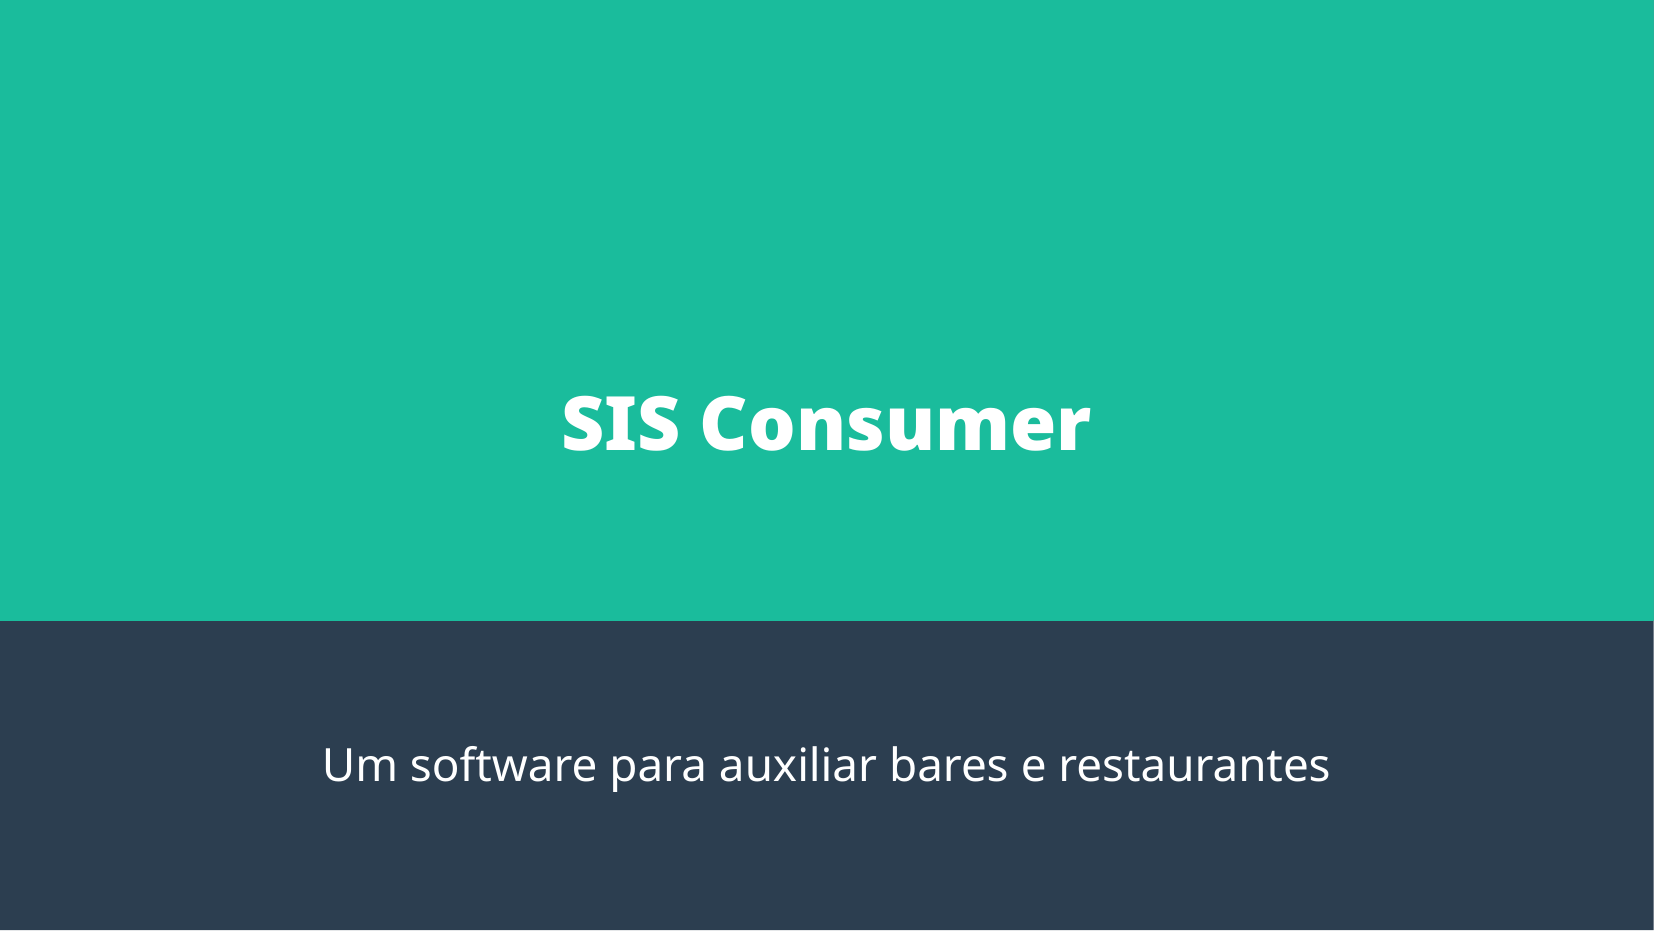

# SIS Consumer
Um software para auxiliar bares e restaurantes